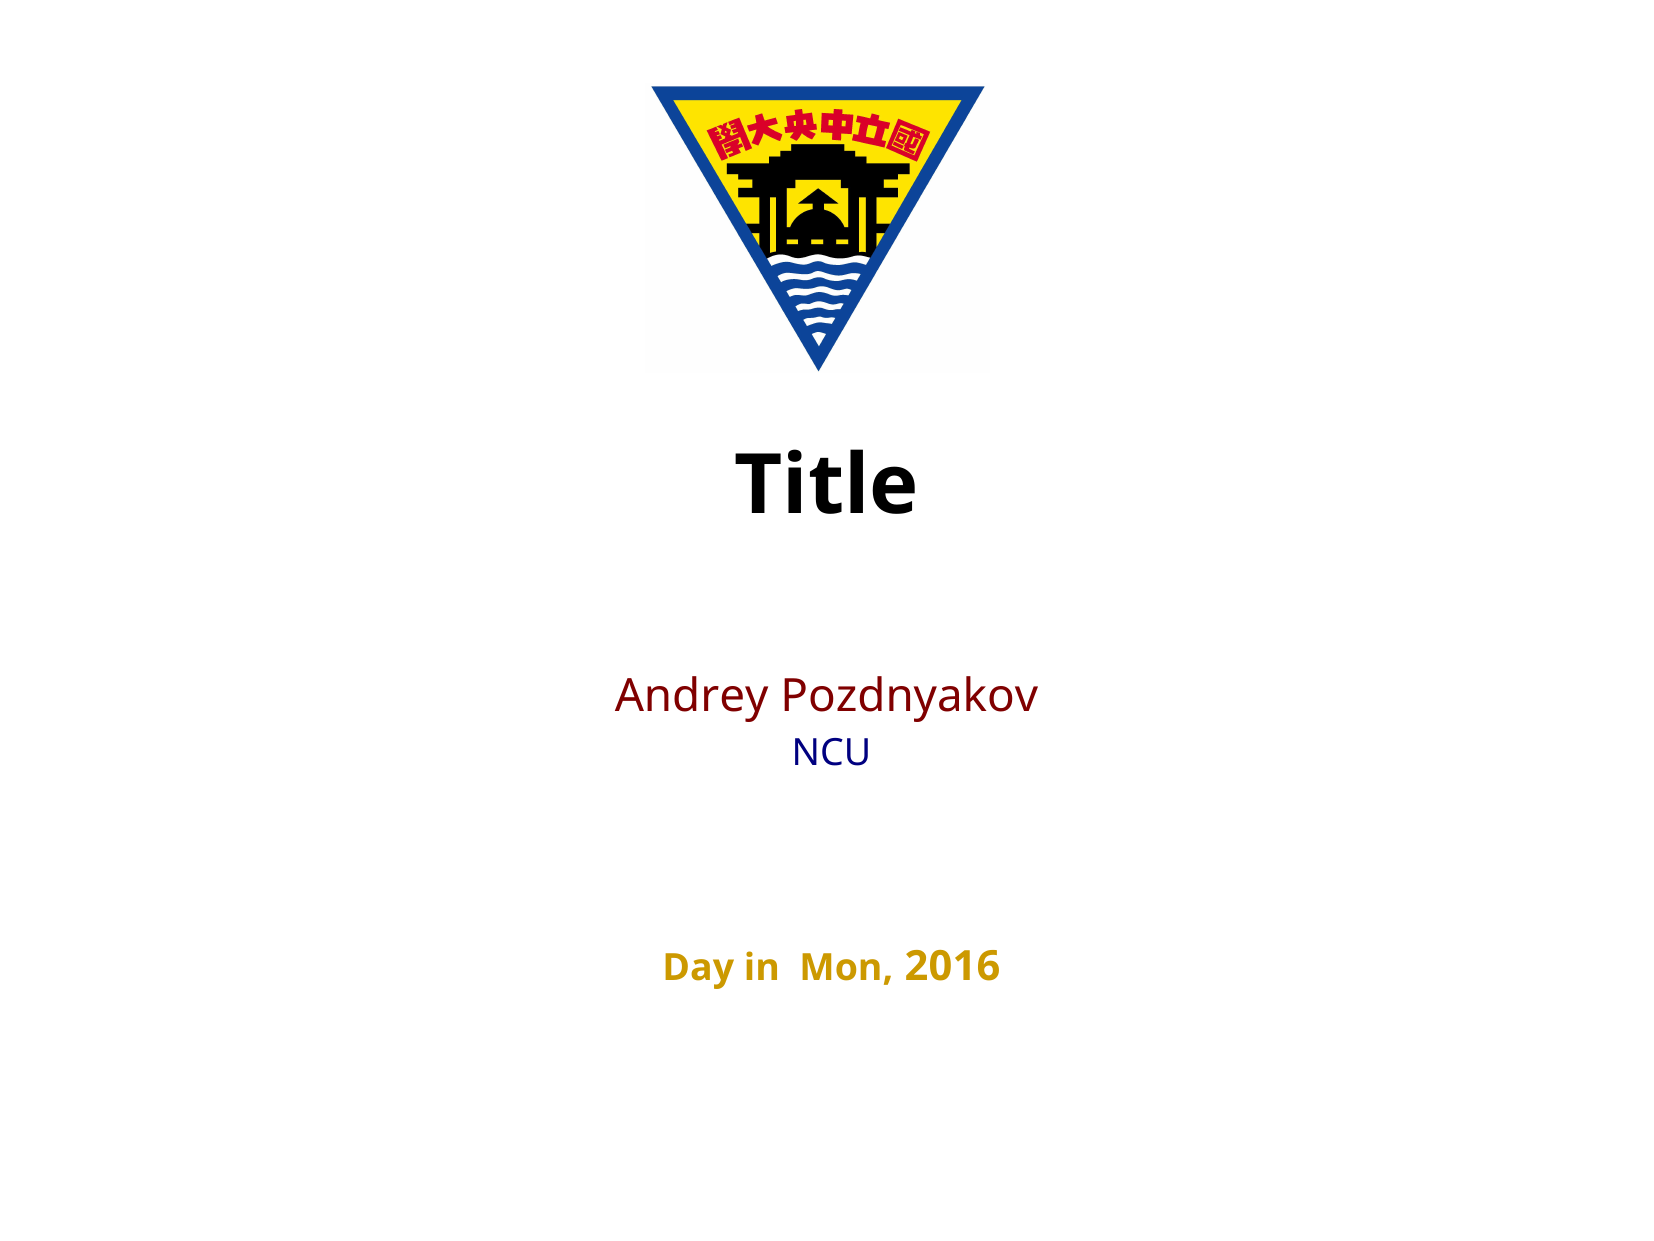

# Title
Andrey Pozdnyakov
 NCU
 Day in Mon, 2016